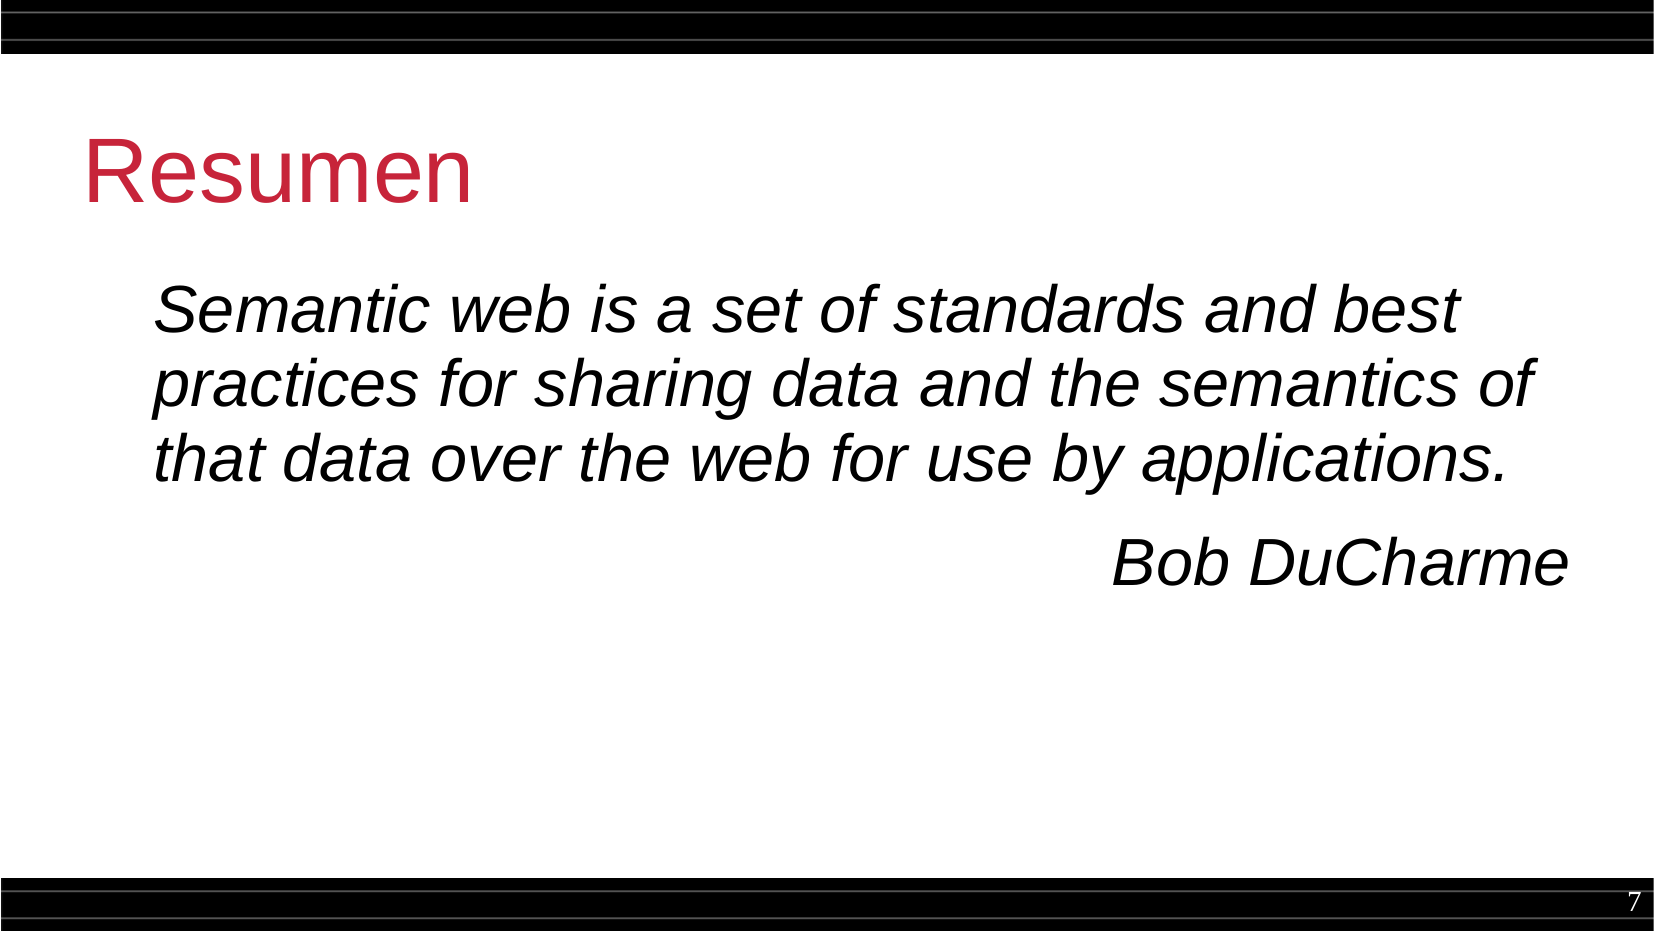

# Resumen
Semantic web is a set of standards and best practices for sharing data and the semantics of that data over the web for use by applications.
Bob DuCharme